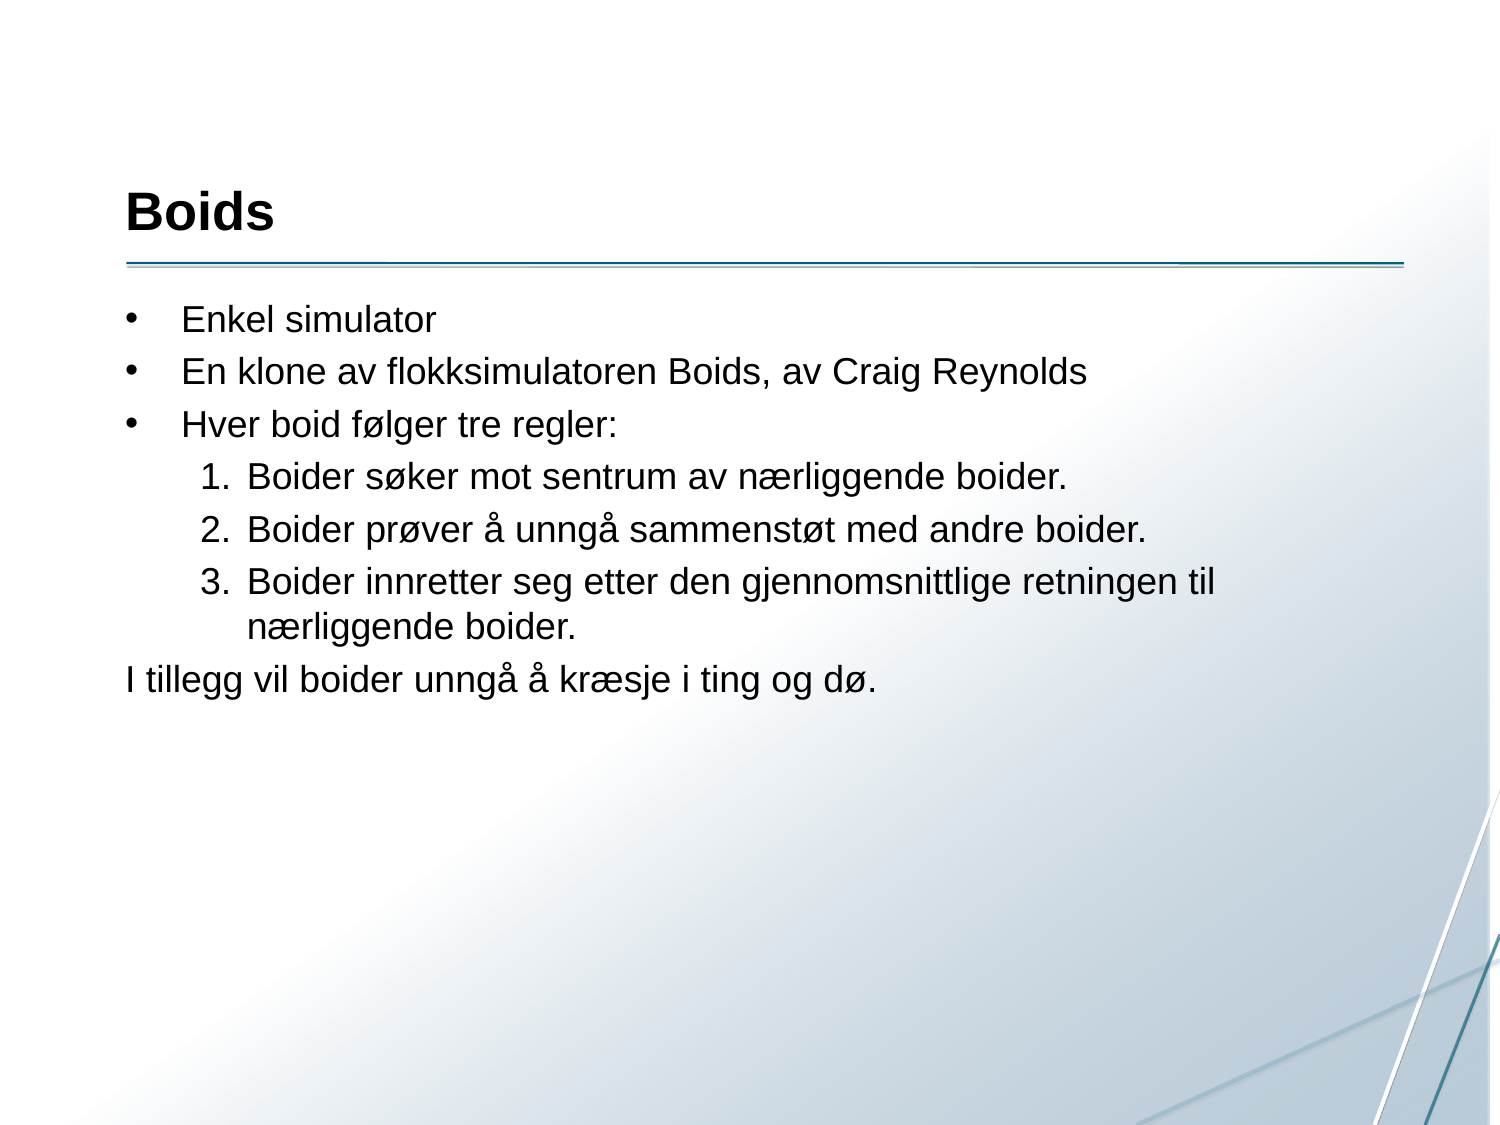

# Boids
Enkel simulator
En klone av flokksimulatoren Boids, av Craig Reynolds
Hver boid følger tre regler:
Boider søker mot sentrum av nærliggende boider.
Boider prøver å unngå sammenstøt med andre boider.
Boider innretter seg etter den gjennomsnittlige retningen til nærliggende boider.
I tillegg vil boider unngå å kræsje i ting og dø.